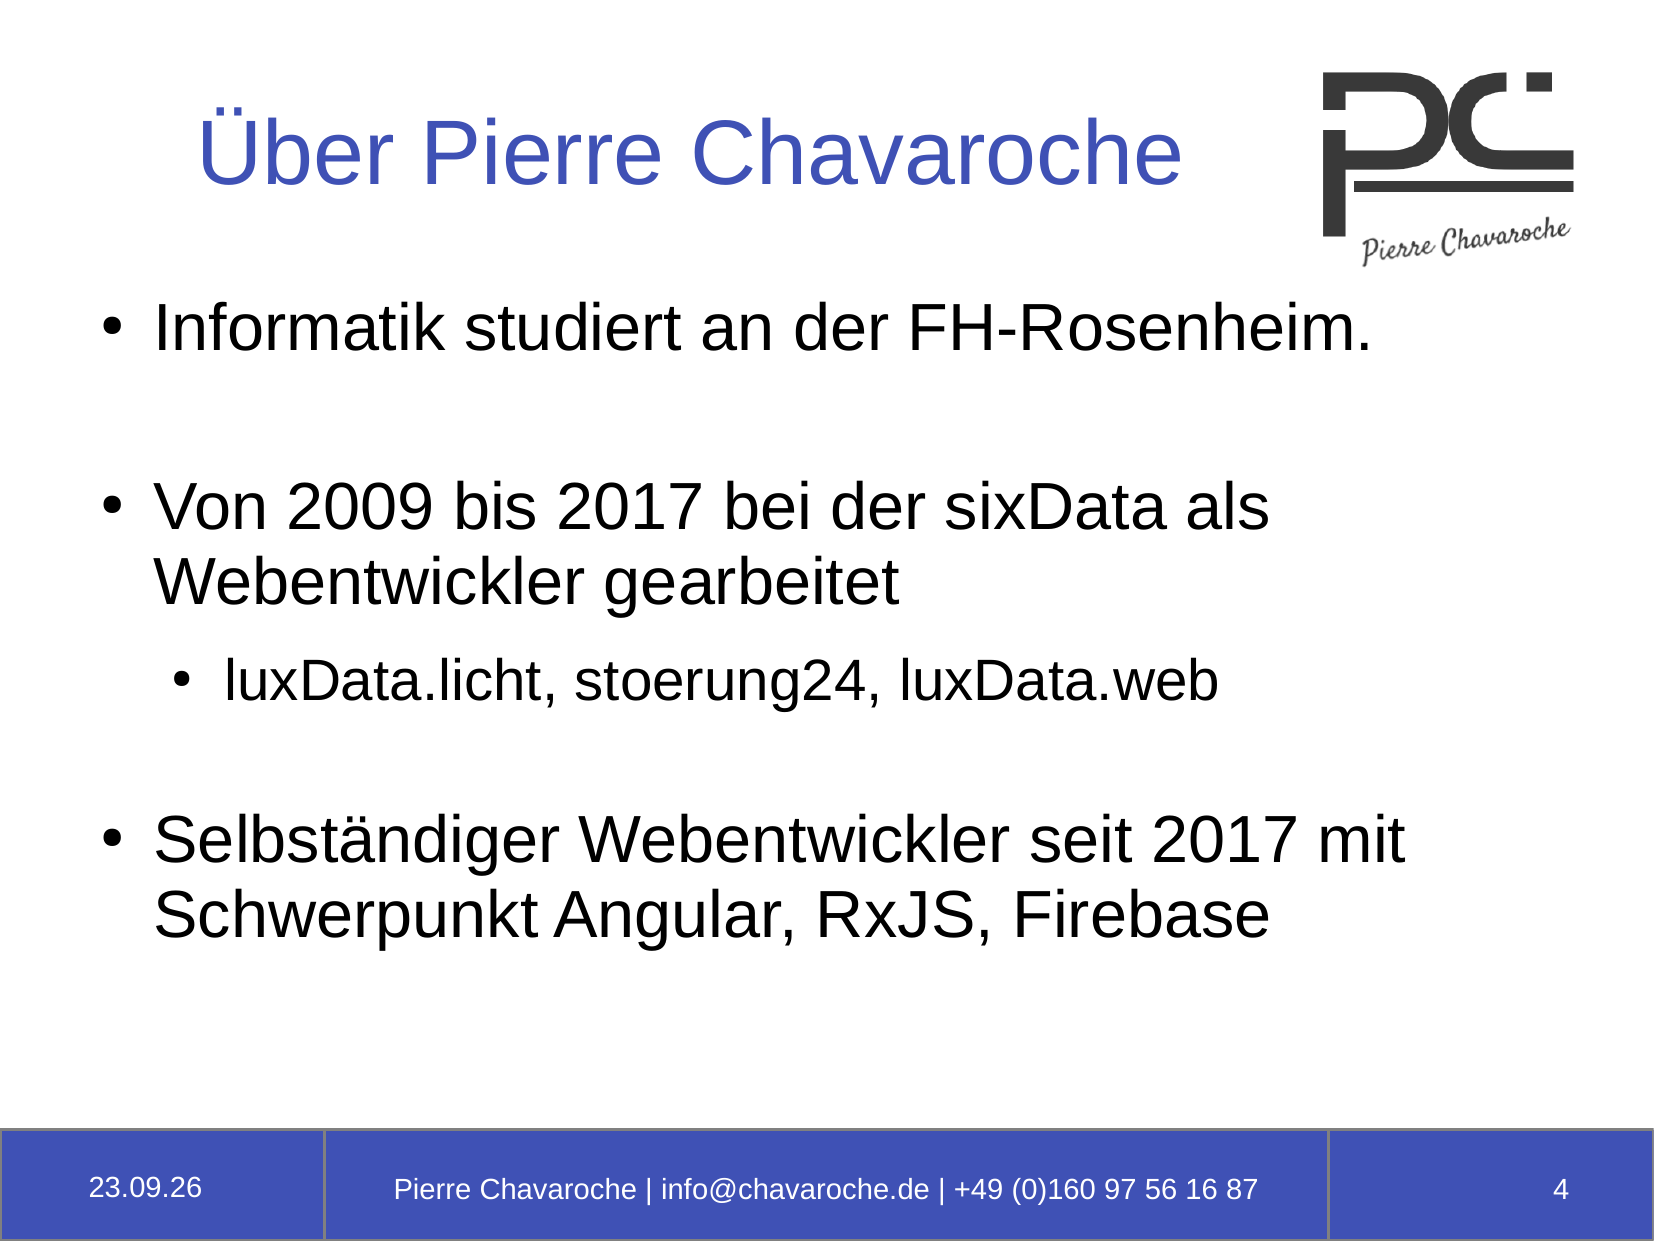

# Über Pierre Chavaroche
Informatik studiert an der FH-Rosenheim.
Von 2009 bis 2017 bei der sixData als Webentwickler gearbeitet
luxData.licht, stoerung24, luxData.web
Selbständiger Webentwickler seit 2017 mit Schwerpunkt Angular, RxJS, Firebase
Pierre Chavaroche | info@chavaroche.de | +49 (0)160 97 56 16 87
4